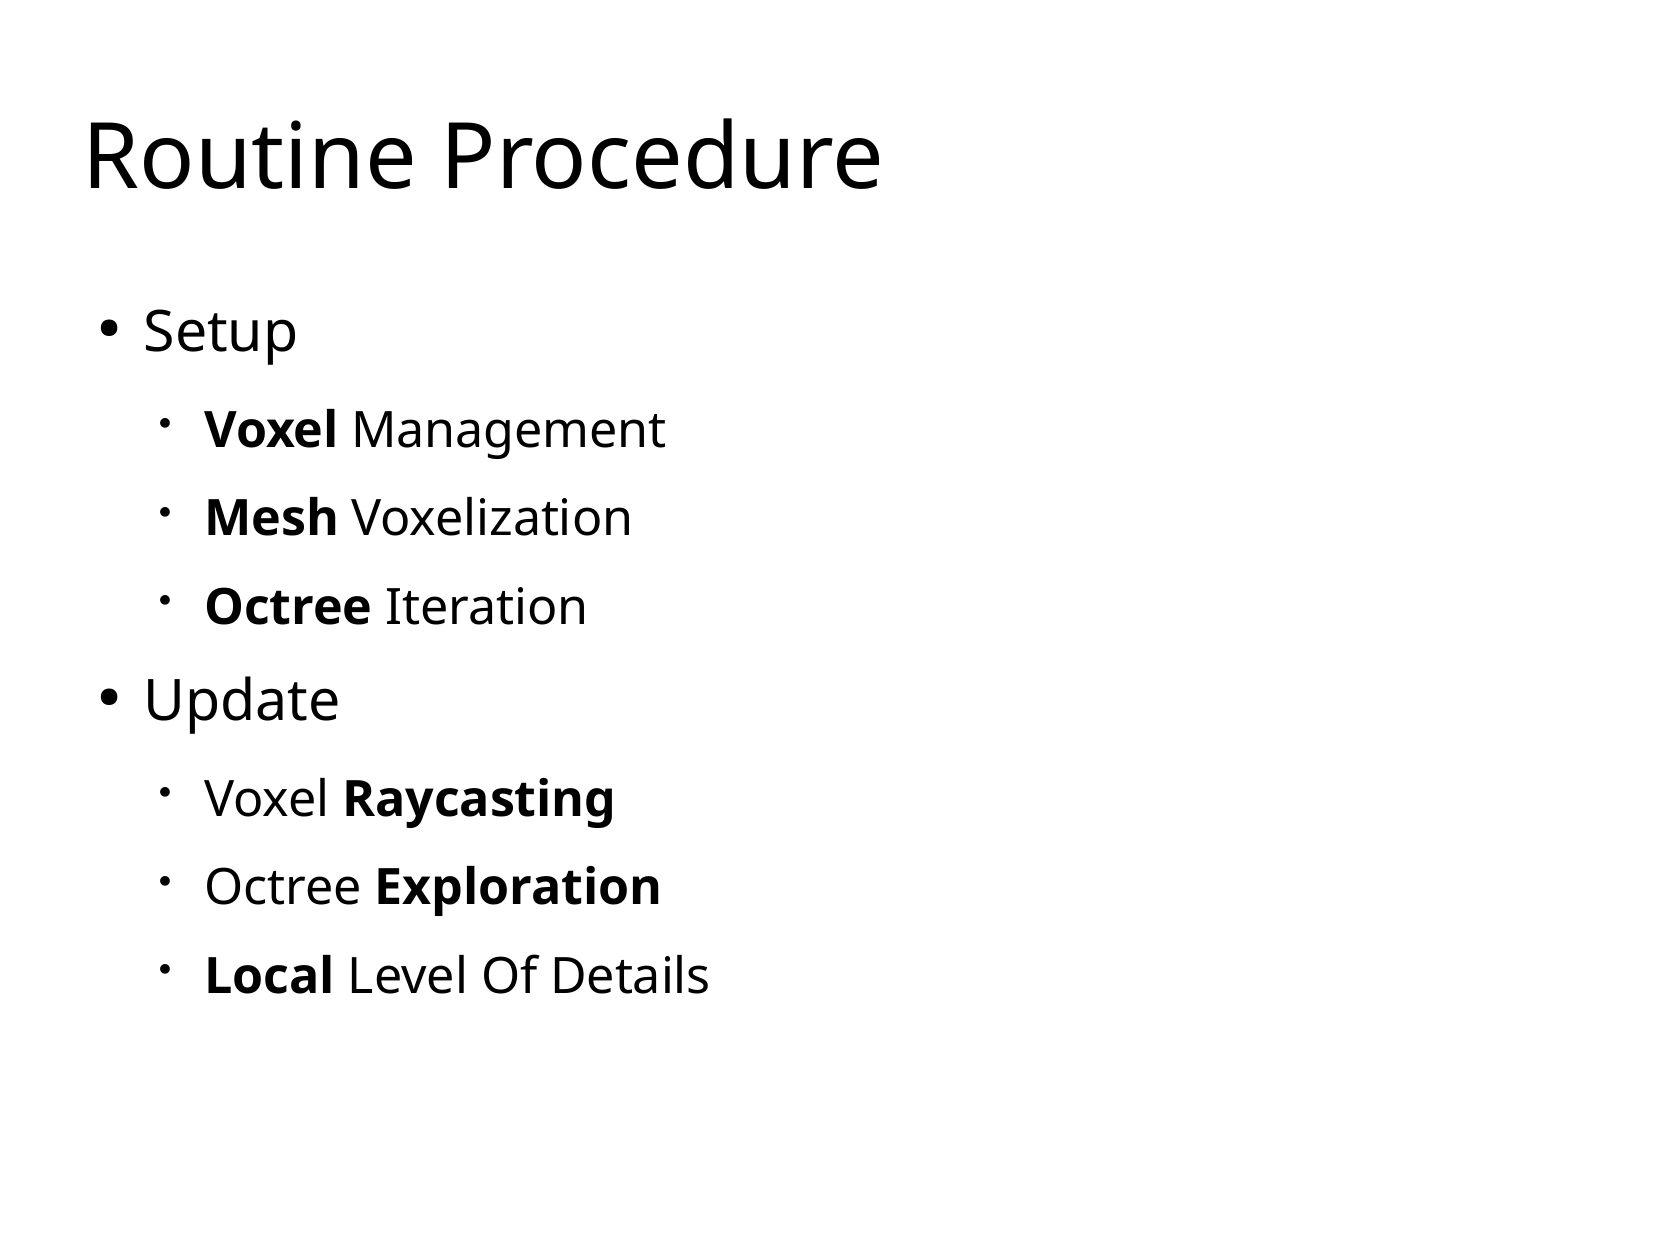

# Routine Procedure
Setup
Voxel Management
Mesh Voxelization
Octree Iteration
Update
Voxel Raycasting
Octree Exploration
Local Level Of Details